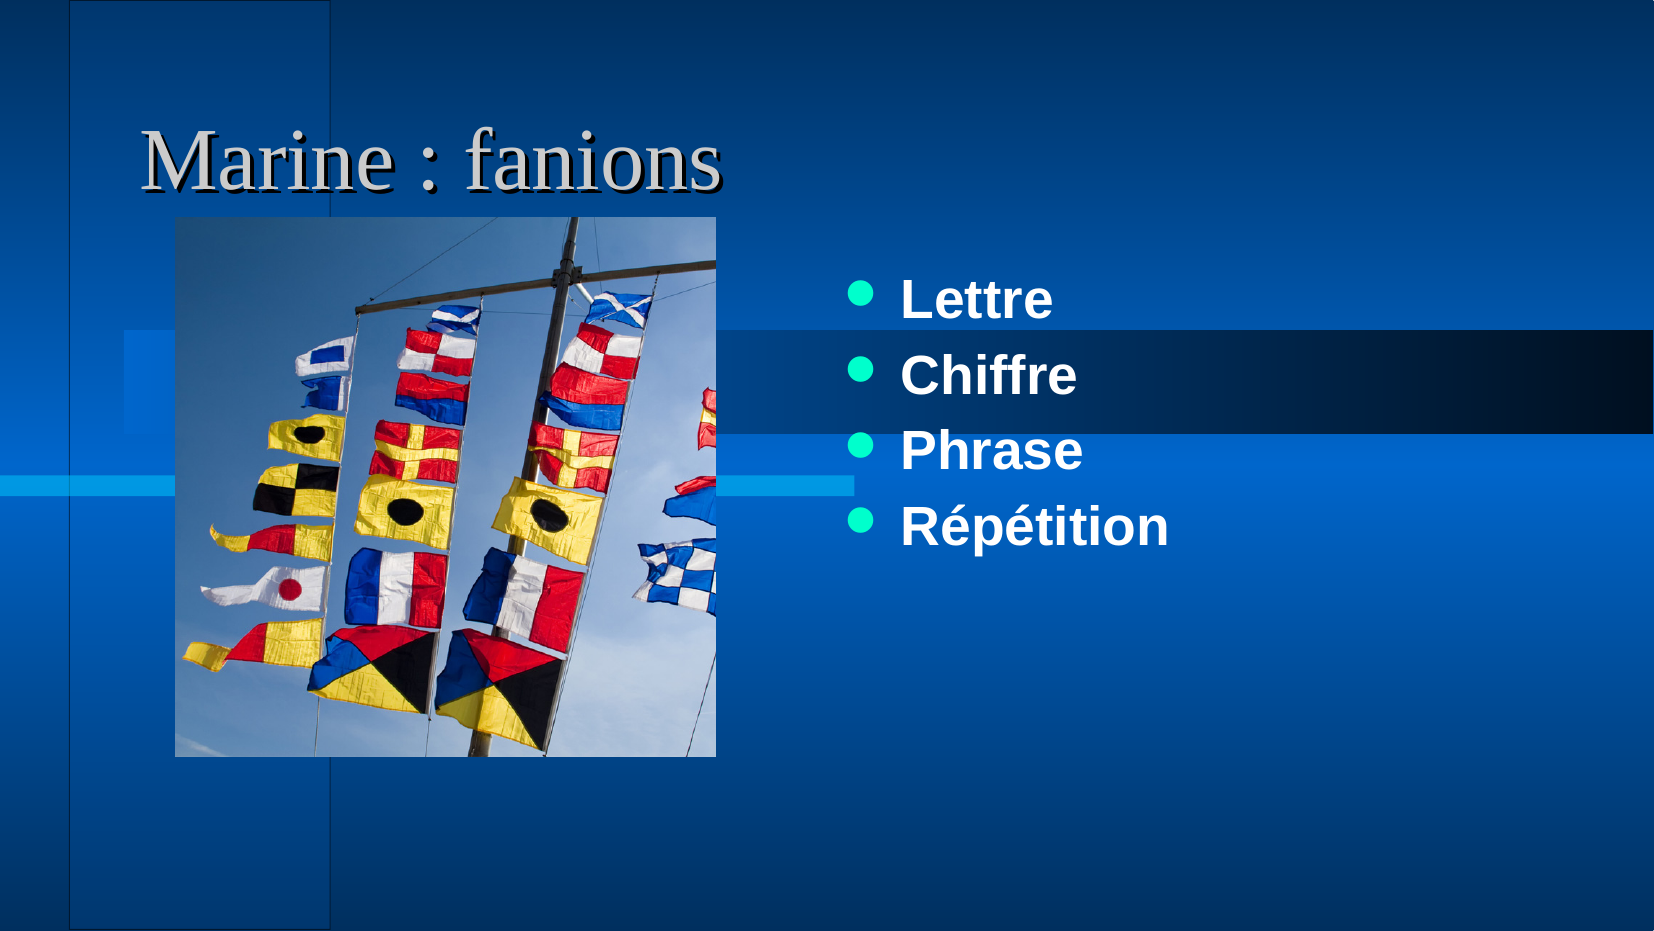

# Marine : fanions
Lettre
Chiffre
Phrase
Répétition